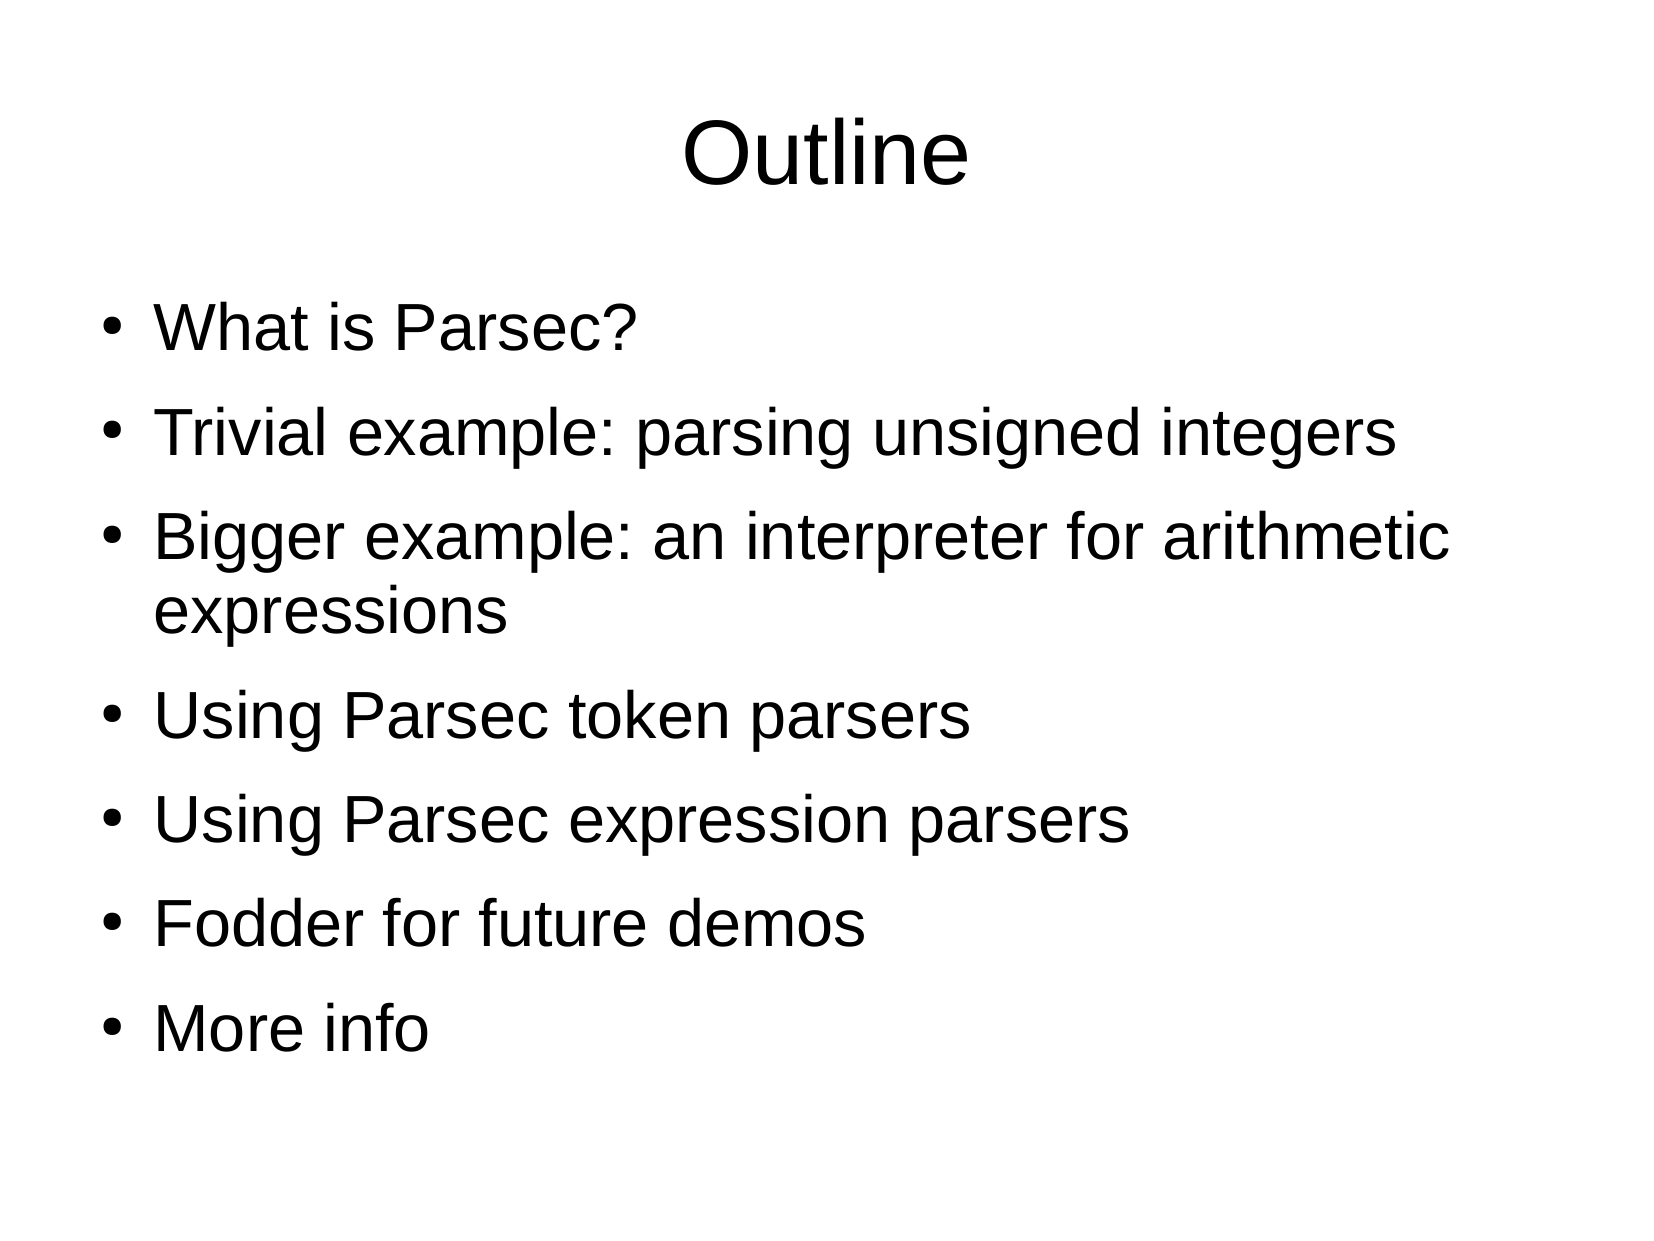

# Outline
What is Parsec?
Trivial example: parsing unsigned integers
Bigger example: an interpreter for arithmetic expressions
Using Parsec token parsers
Using Parsec expression parsers
Fodder for future demos
More info